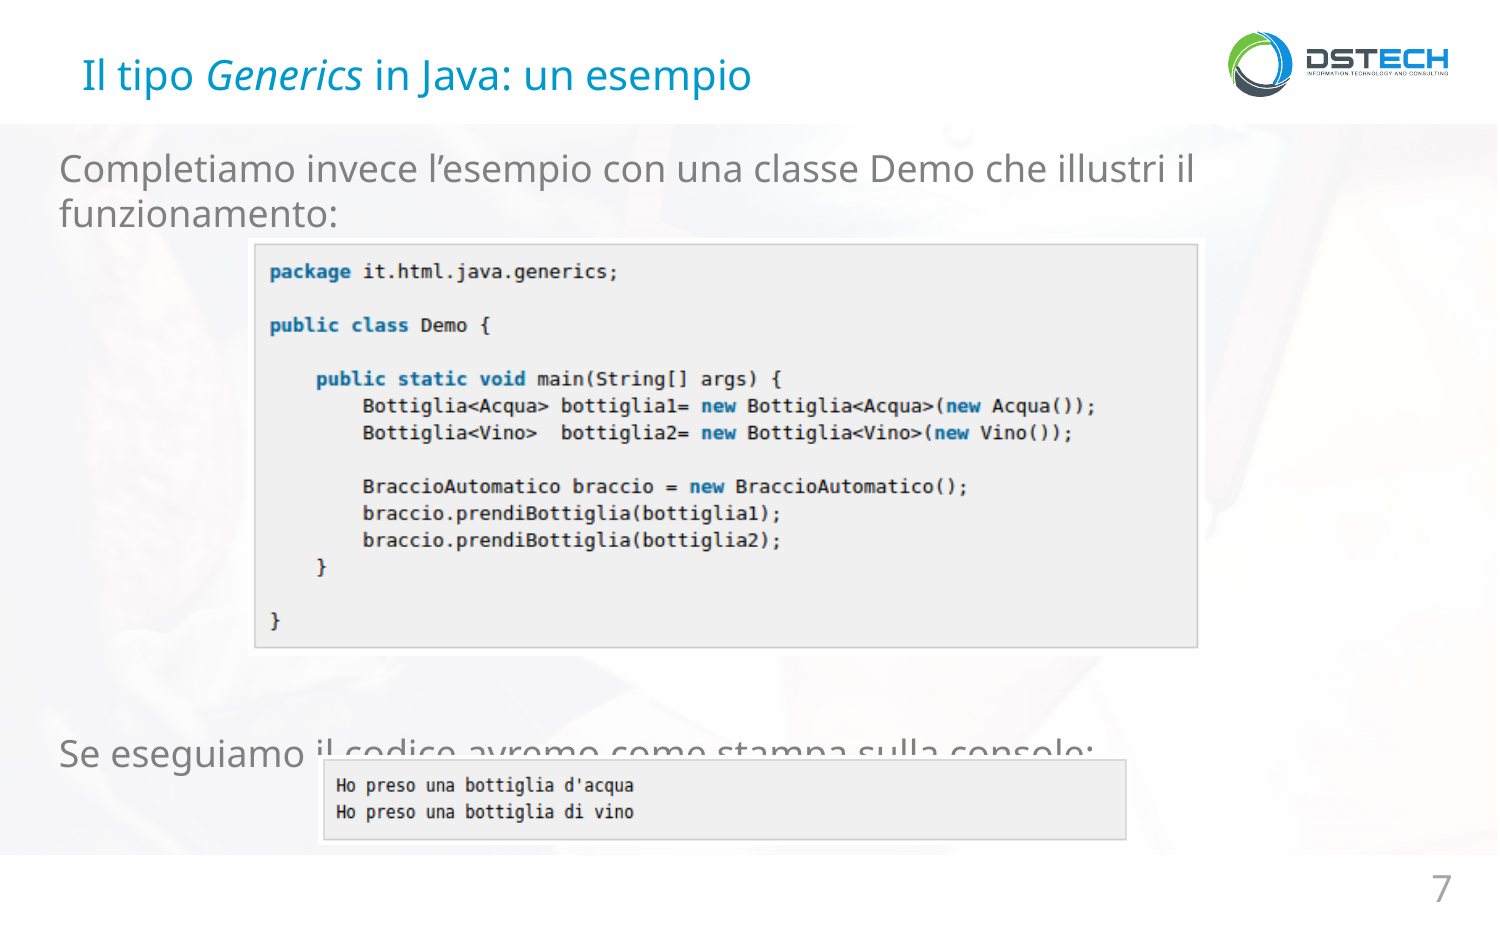

Il tipo Generics in Java: un esempio
Completiamo invece l’esempio con una classe Demo che illustri il funzionamento:
Se eseguiamo il codice avremo come stampa sulla console:
7